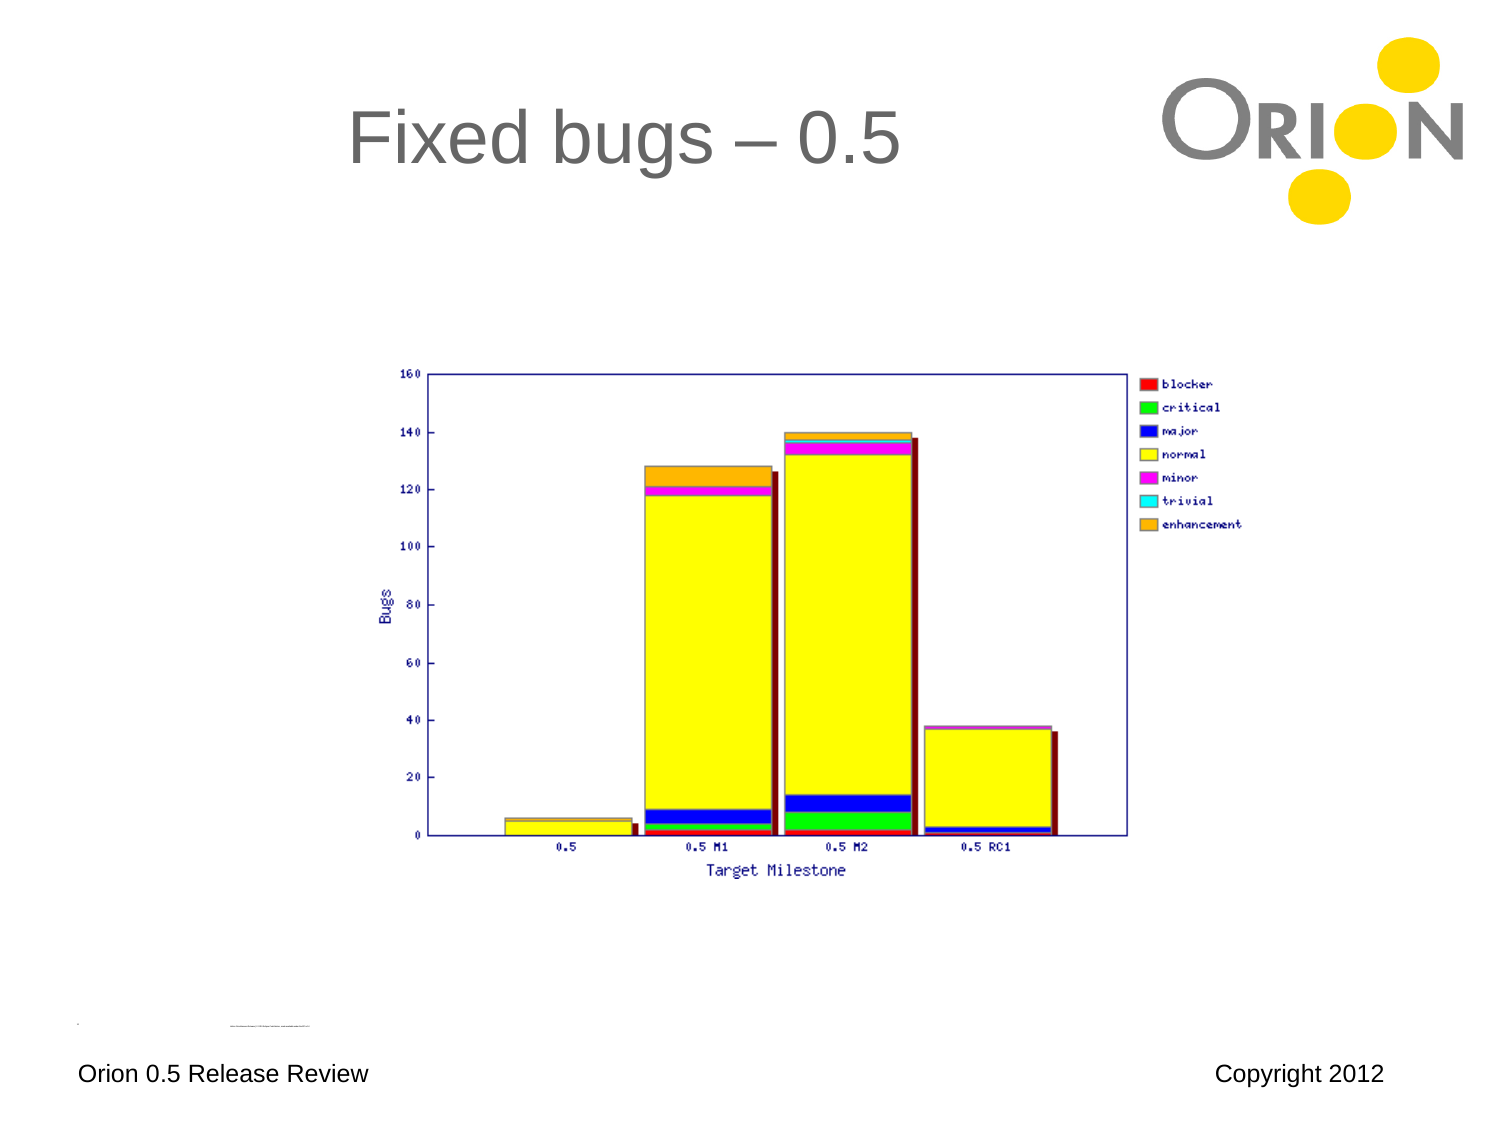

# Fixed bugs – 0.5
12
Copyright 2011